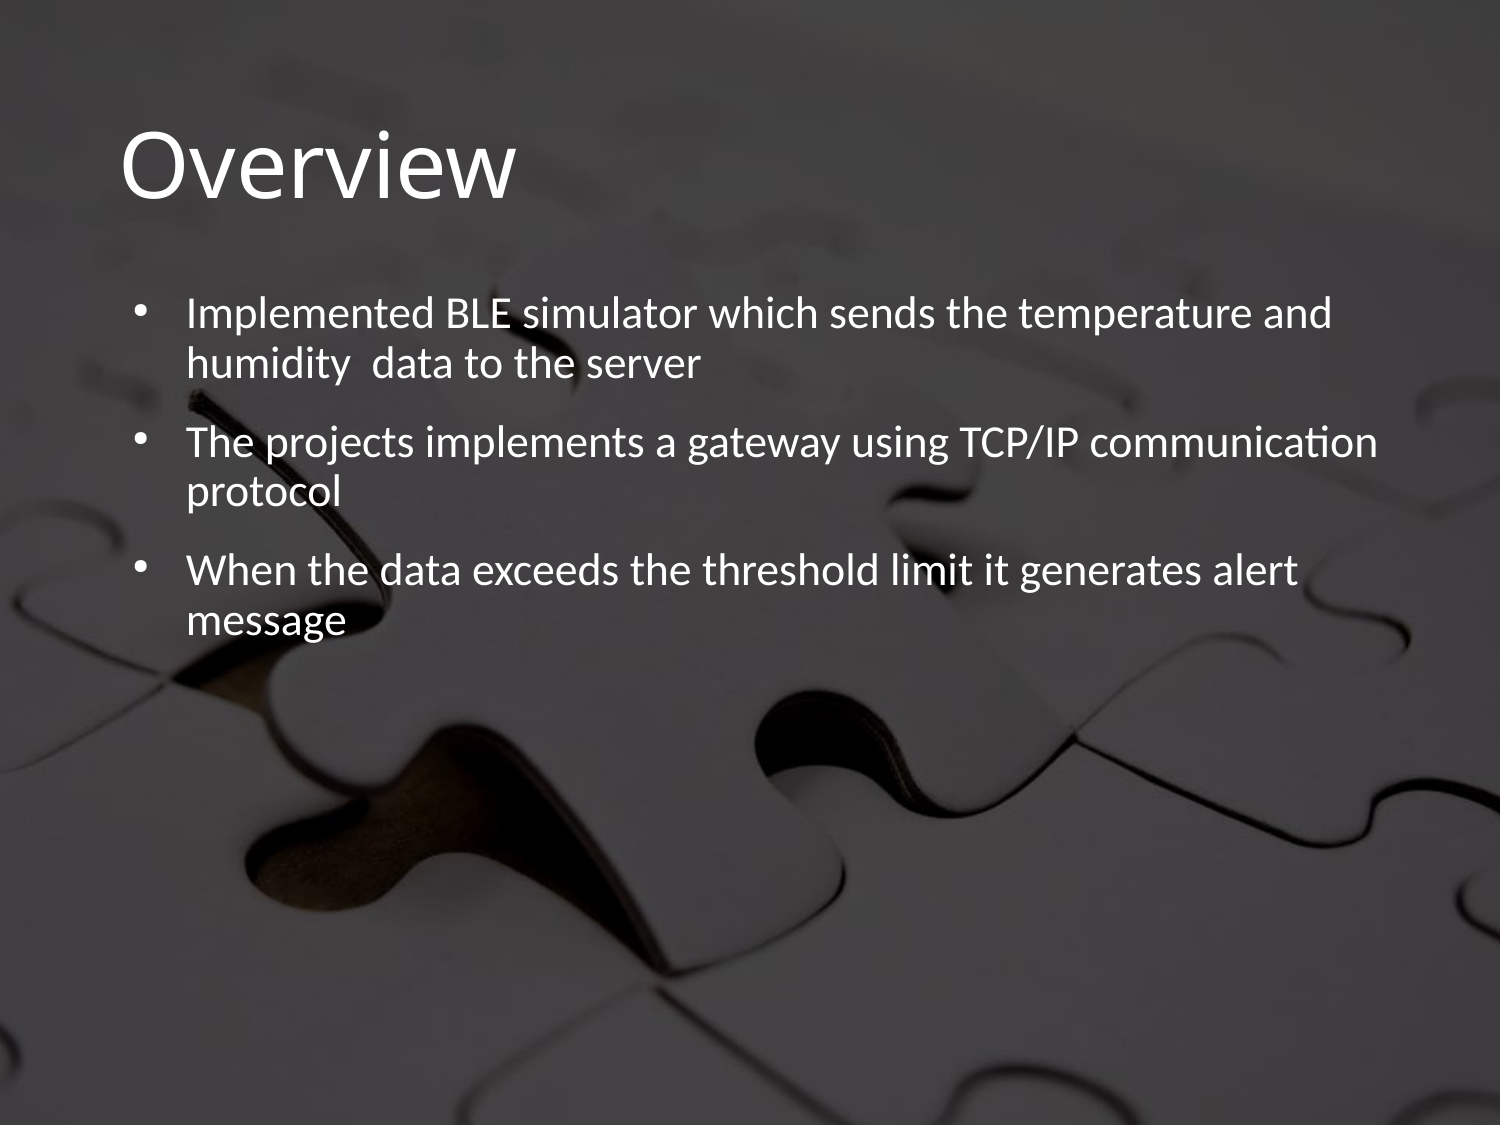

# Overview
Implemented BLE simulator which sends the temperature and humidity data to the server
The projects implements a gateway using TCP/IP communication protocol
When the data exceeds the threshold limit it generates alert message